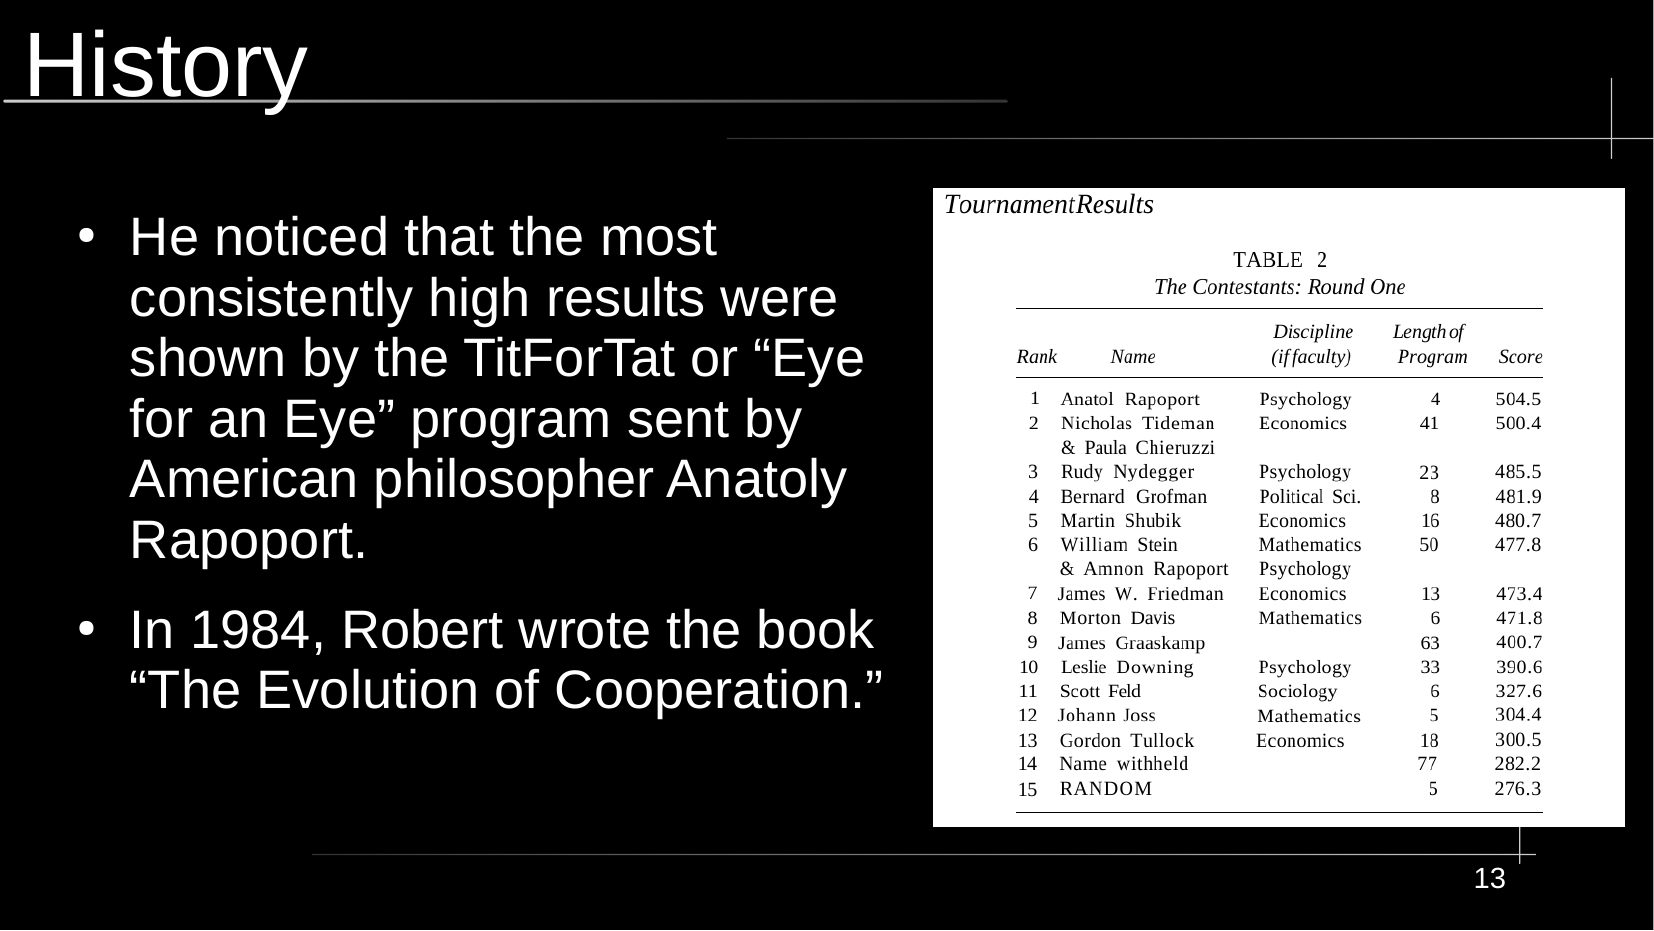

# History
He noticed that the most consistently high results were shown by the TitForTat or “Eye for an Eye” program sent by American philosopher Anatoly Rapoport.
In 1984, Robert wrote the book “The Evolution of Cooperation.”
13